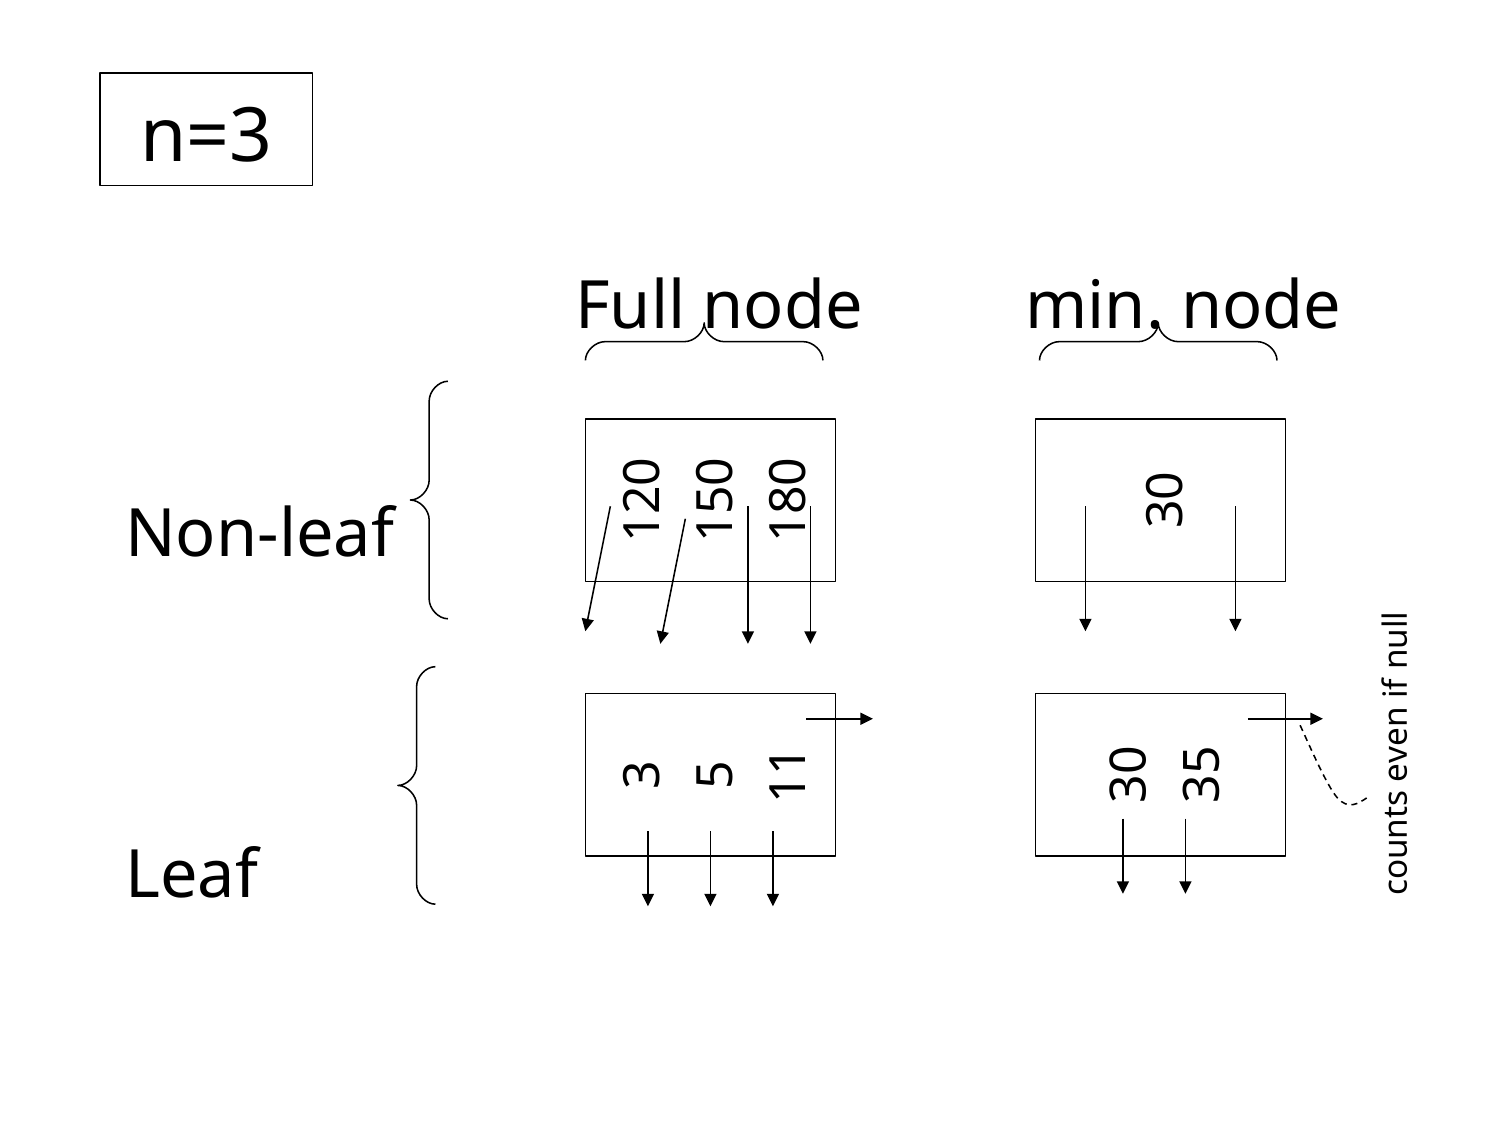

n=3
# Full node		min. node
Non-leaf
Leaf
120
150
180
30
3
5
11
30
35
counts even if null